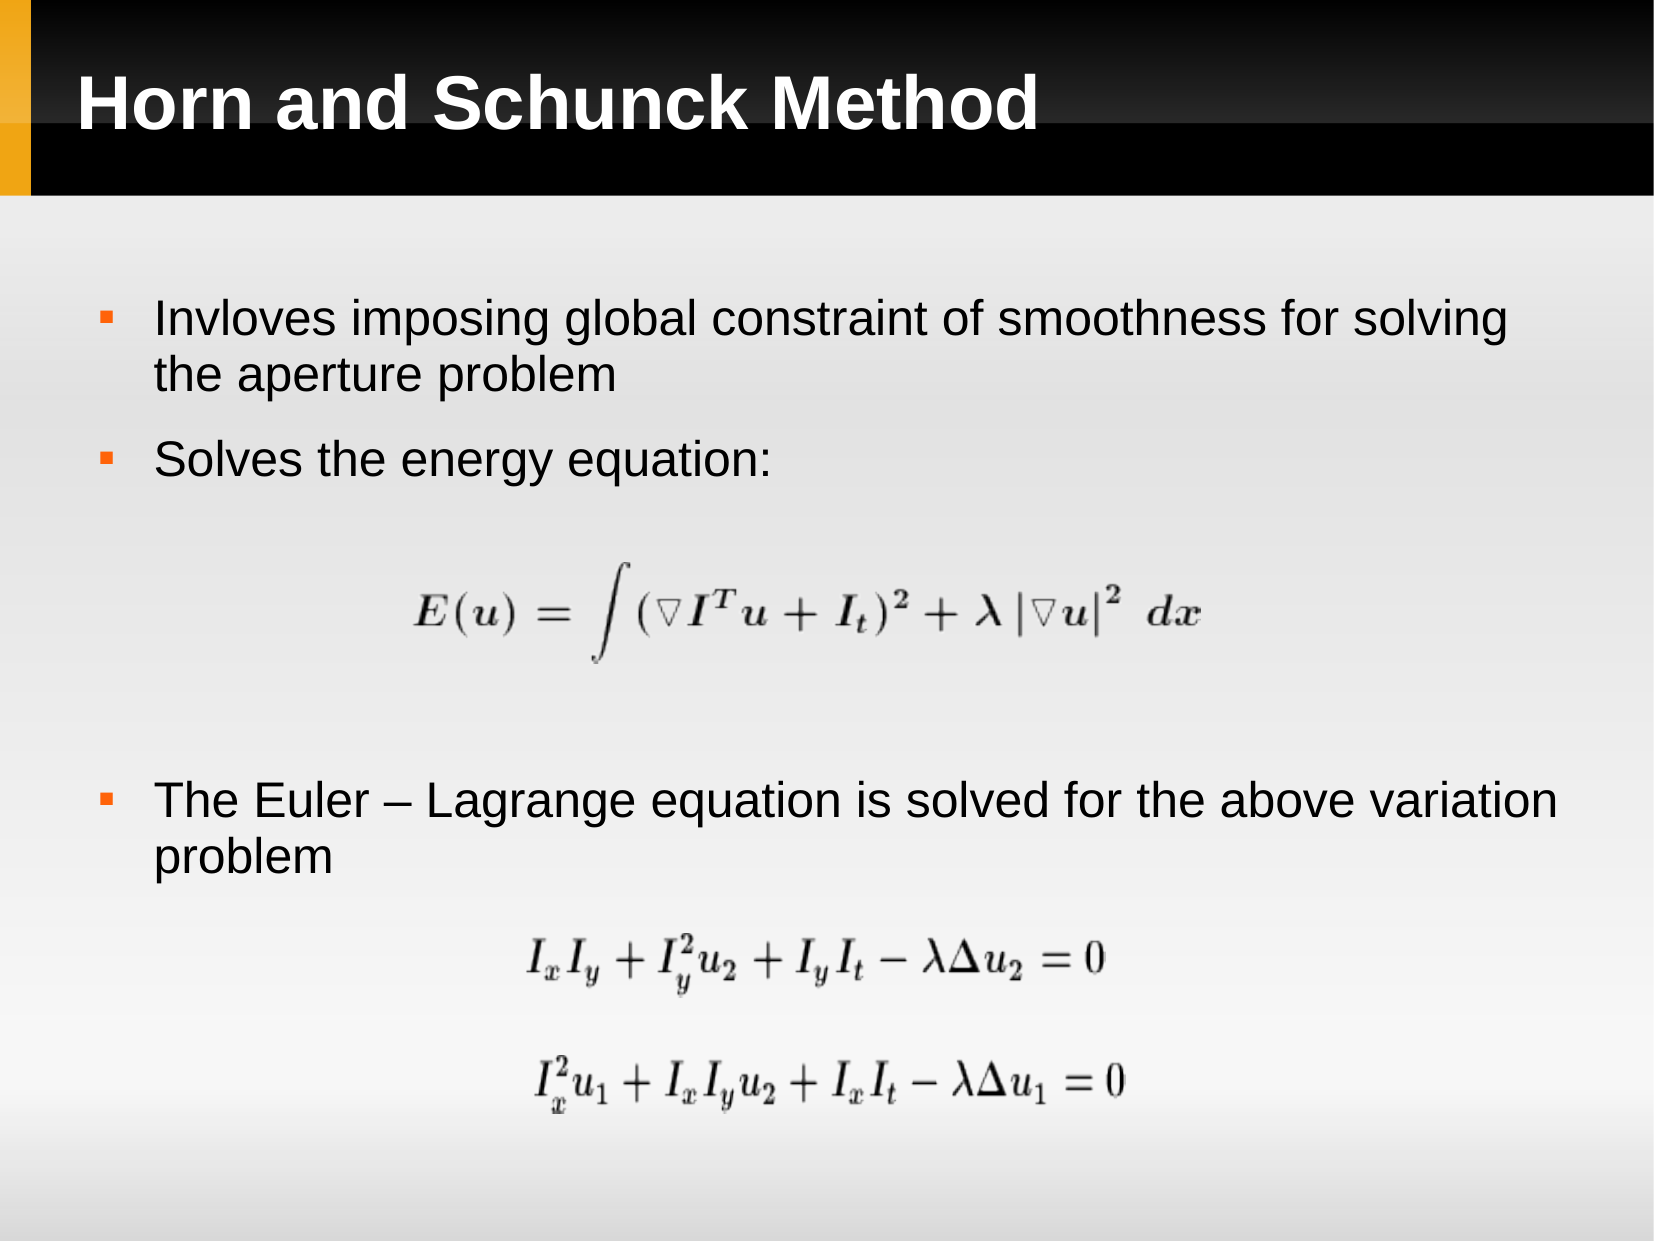

# Horn and Schunck Method
Invloves imposing global constraint of smoothness for solving the aperture problem
Solves the energy equation:
The Euler – Lagrange equation is solved for the above variation problem